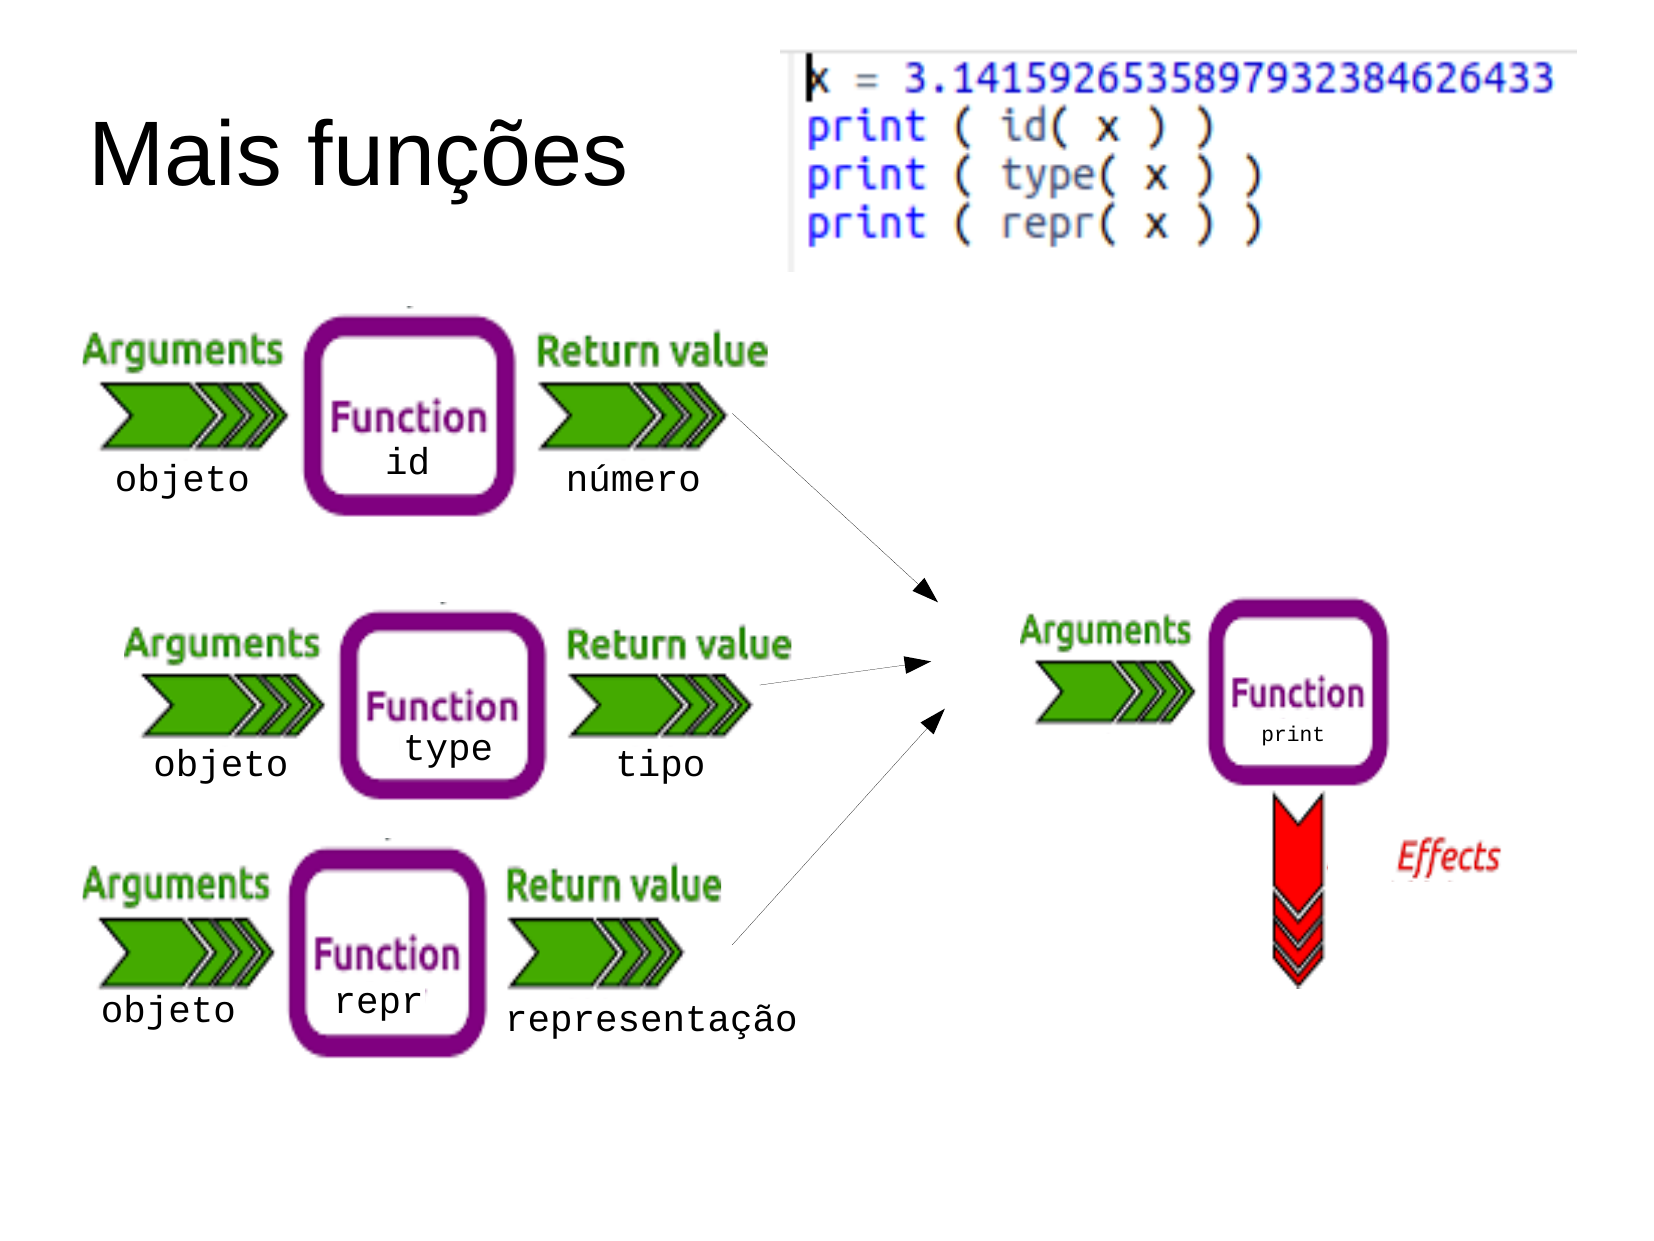

# Mais funções
id
objeto
número
type
objeto
tipo
repr
objeto
representação